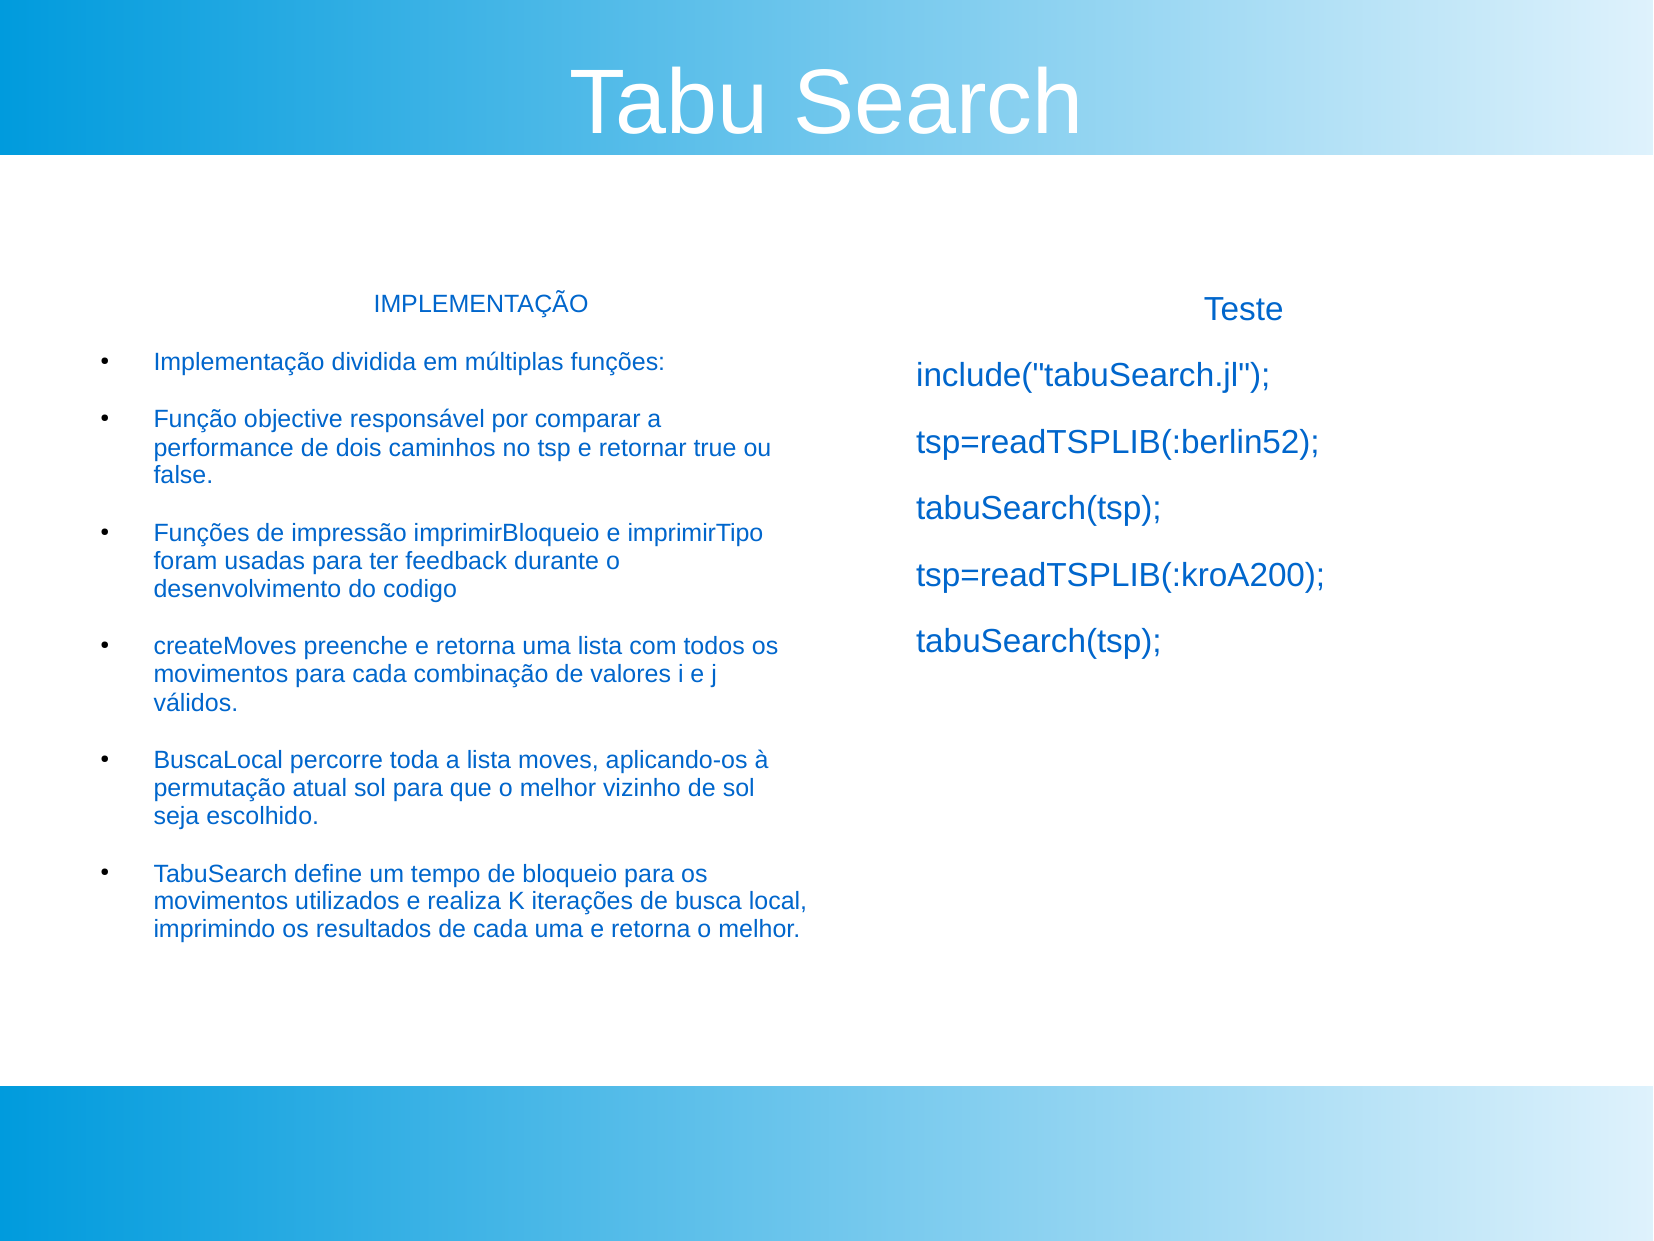

# Tabu Search
IMPLEMENTAÇÃO
Implementação dividida em múltiplas funções:
Função objective responsável por comparar a performance de dois caminhos no tsp e retornar true ou false.
Funções de impressão imprimirBloqueio e imprimirTipo foram usadas para ter feedback durante o desenvolvimento do codigo
createMoves preenche e retorna uma lista com todos os movimentos para cada combinação de valores i e j válidos.
BuscaLocal percorre toda a lista moves, aplicando-os à permutação atual sol para que o melhor vizinho de sol seja escolhido.
TabuSearch define um tempo de bloqueio para os movimentos utilizados e realiza K iterações de busca local, imprimindo os resultados de cada uma e retorna o melhor.
Teste
include("tabuSearch.jl");
tsp=readTSPLIB(:berlin52);
tabuSearch(tsp);
tsp=readTSPLIB(:kroA200);
tabuSearch(tsp);